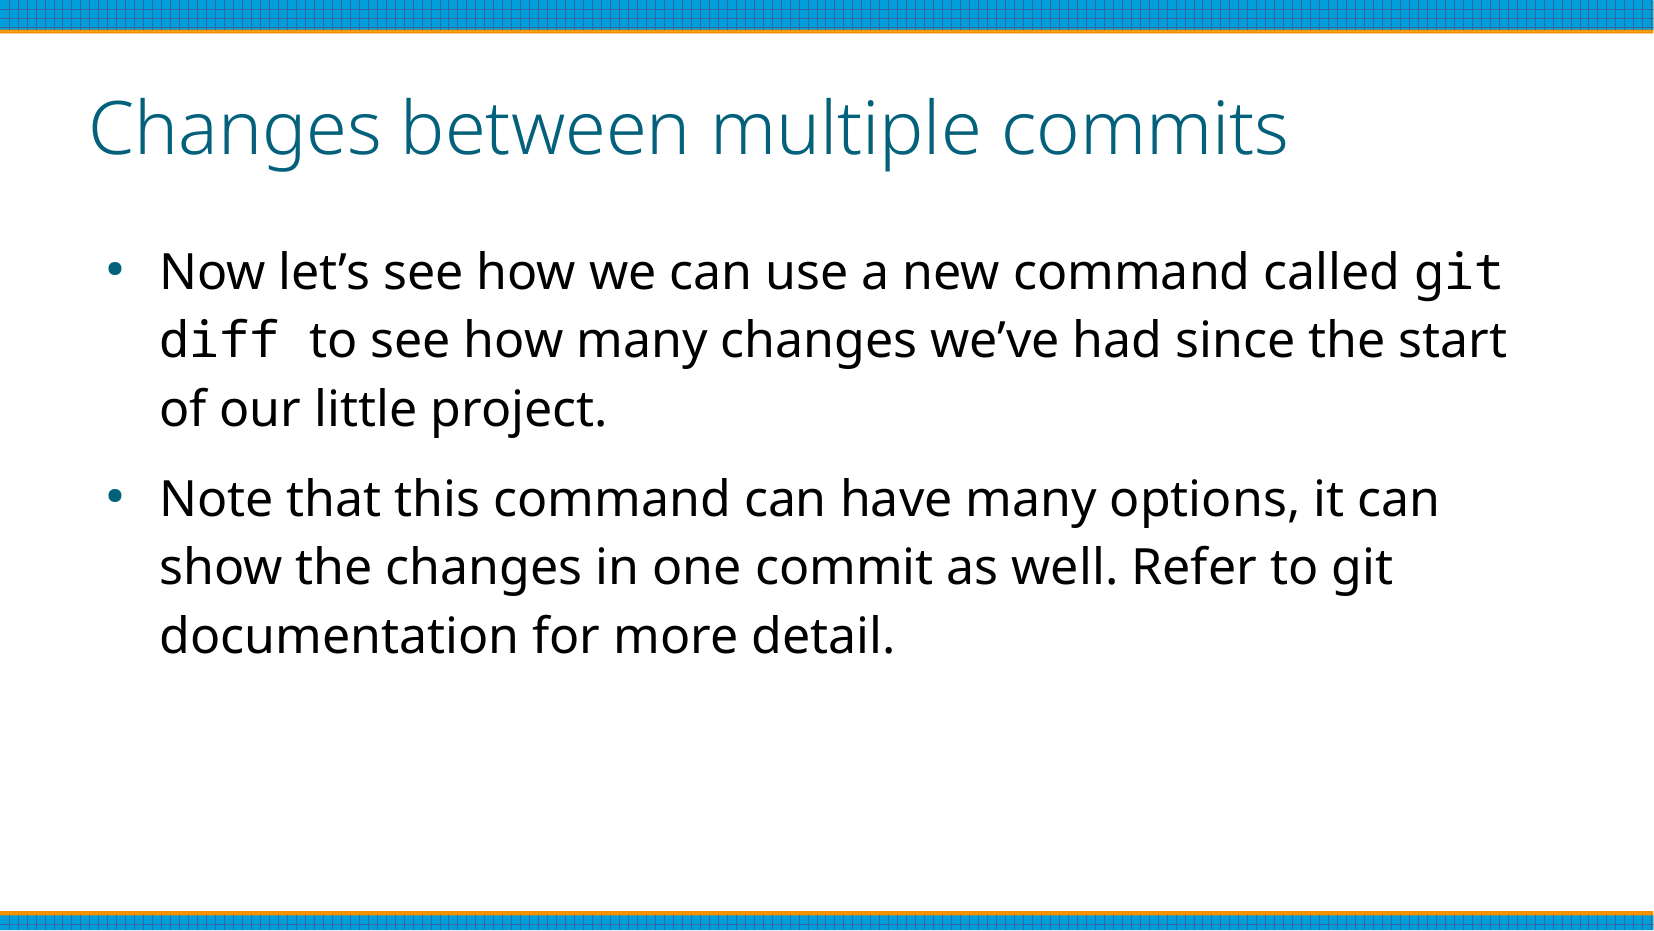

# Changes between multiple commits
Now let’s see how we can use a new command called git diff to see how many changes we’ve had since the start of our little project.
Note that this command can have many options, it can show the changes in one commit as well. Refer to git documentation for more detail.